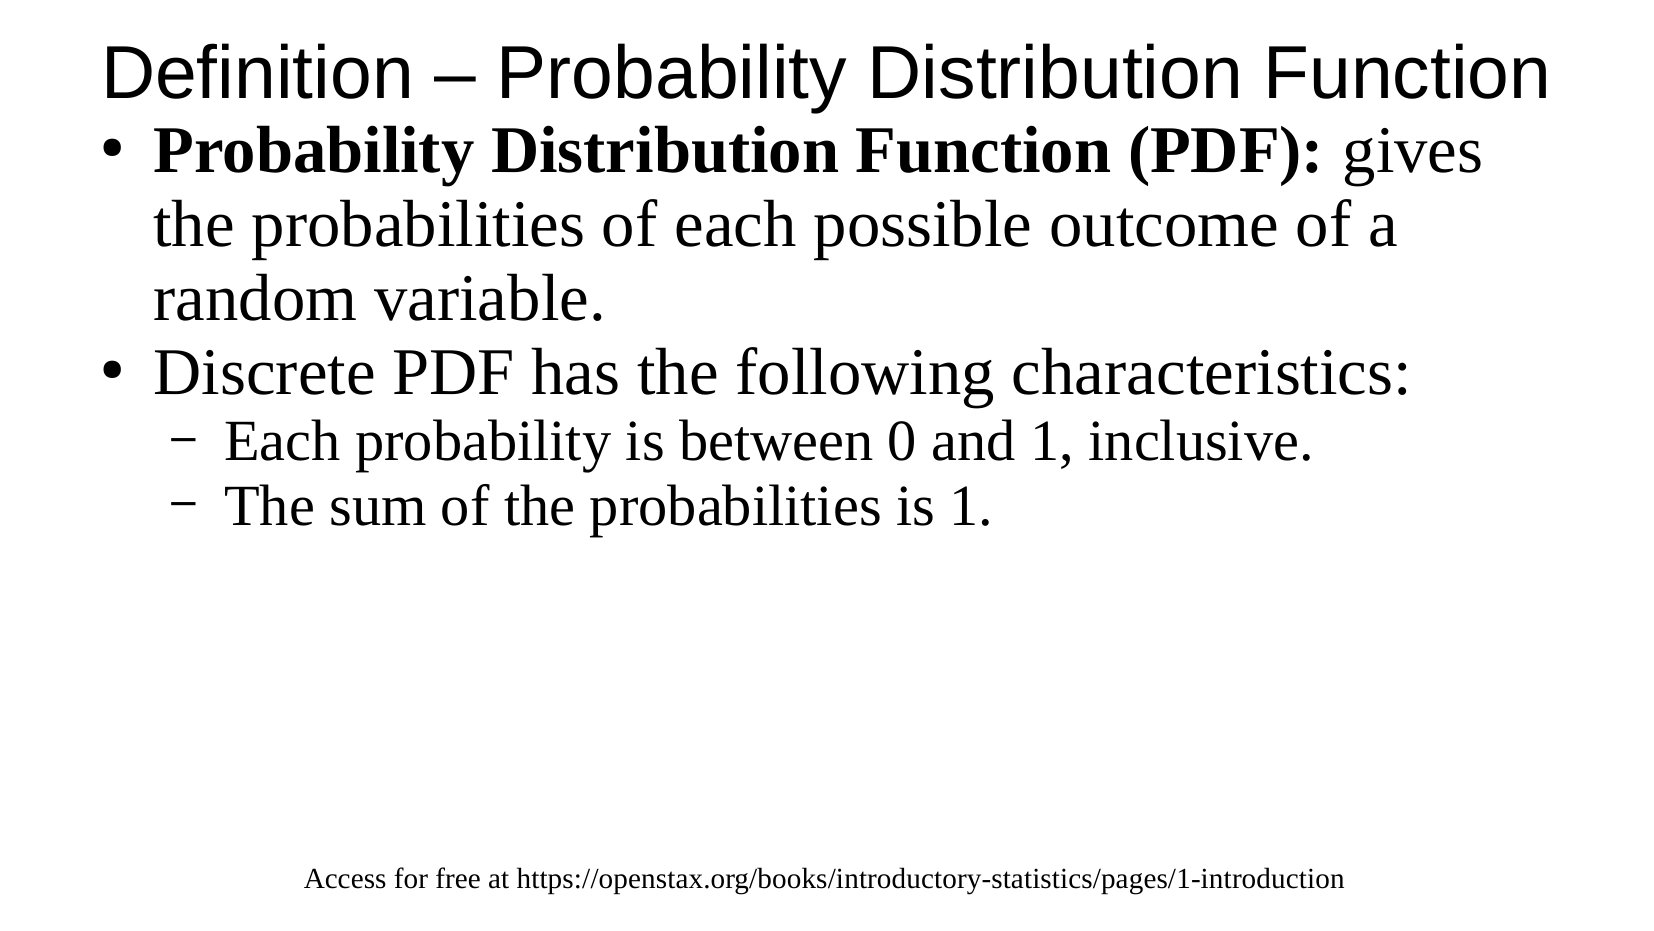

# Definition – Probability Distribution Function
Probability Distribution Function (PDF): gives the probabilities of each possible outcome of a random variable.
Discrete PDF has the following characteristics:
Each probability is between 0 and 1, inclusive.
The sum of the probabilities is 1.
Access for free at https://openstax.org/books/introductory-statistics/pages/1-introduction